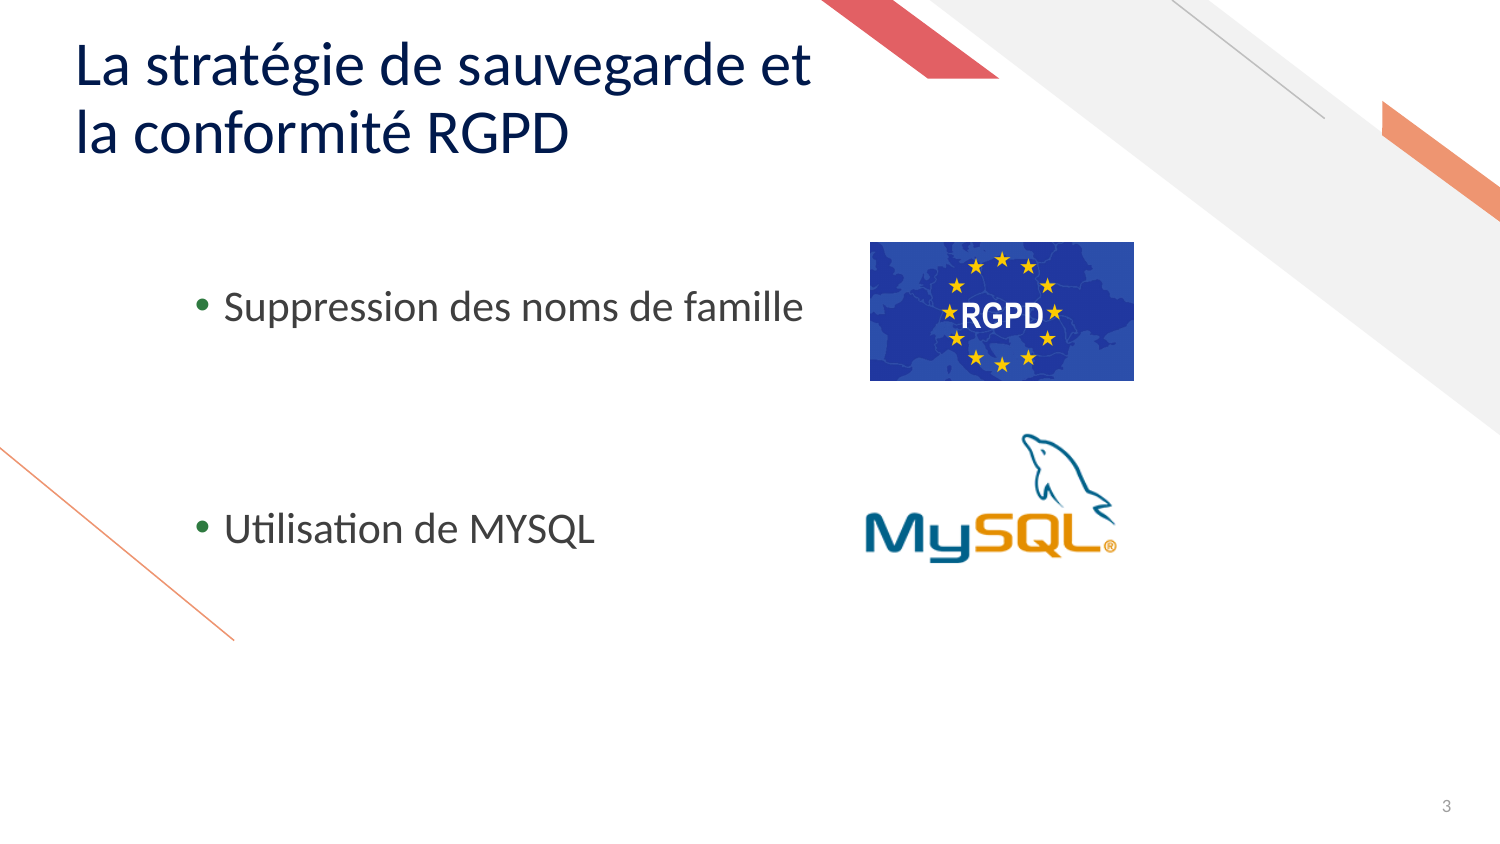

# La stratégie de sauvegarde et la conformité RGPD
Suppression des noms de famille
Utilisation de MYSQL